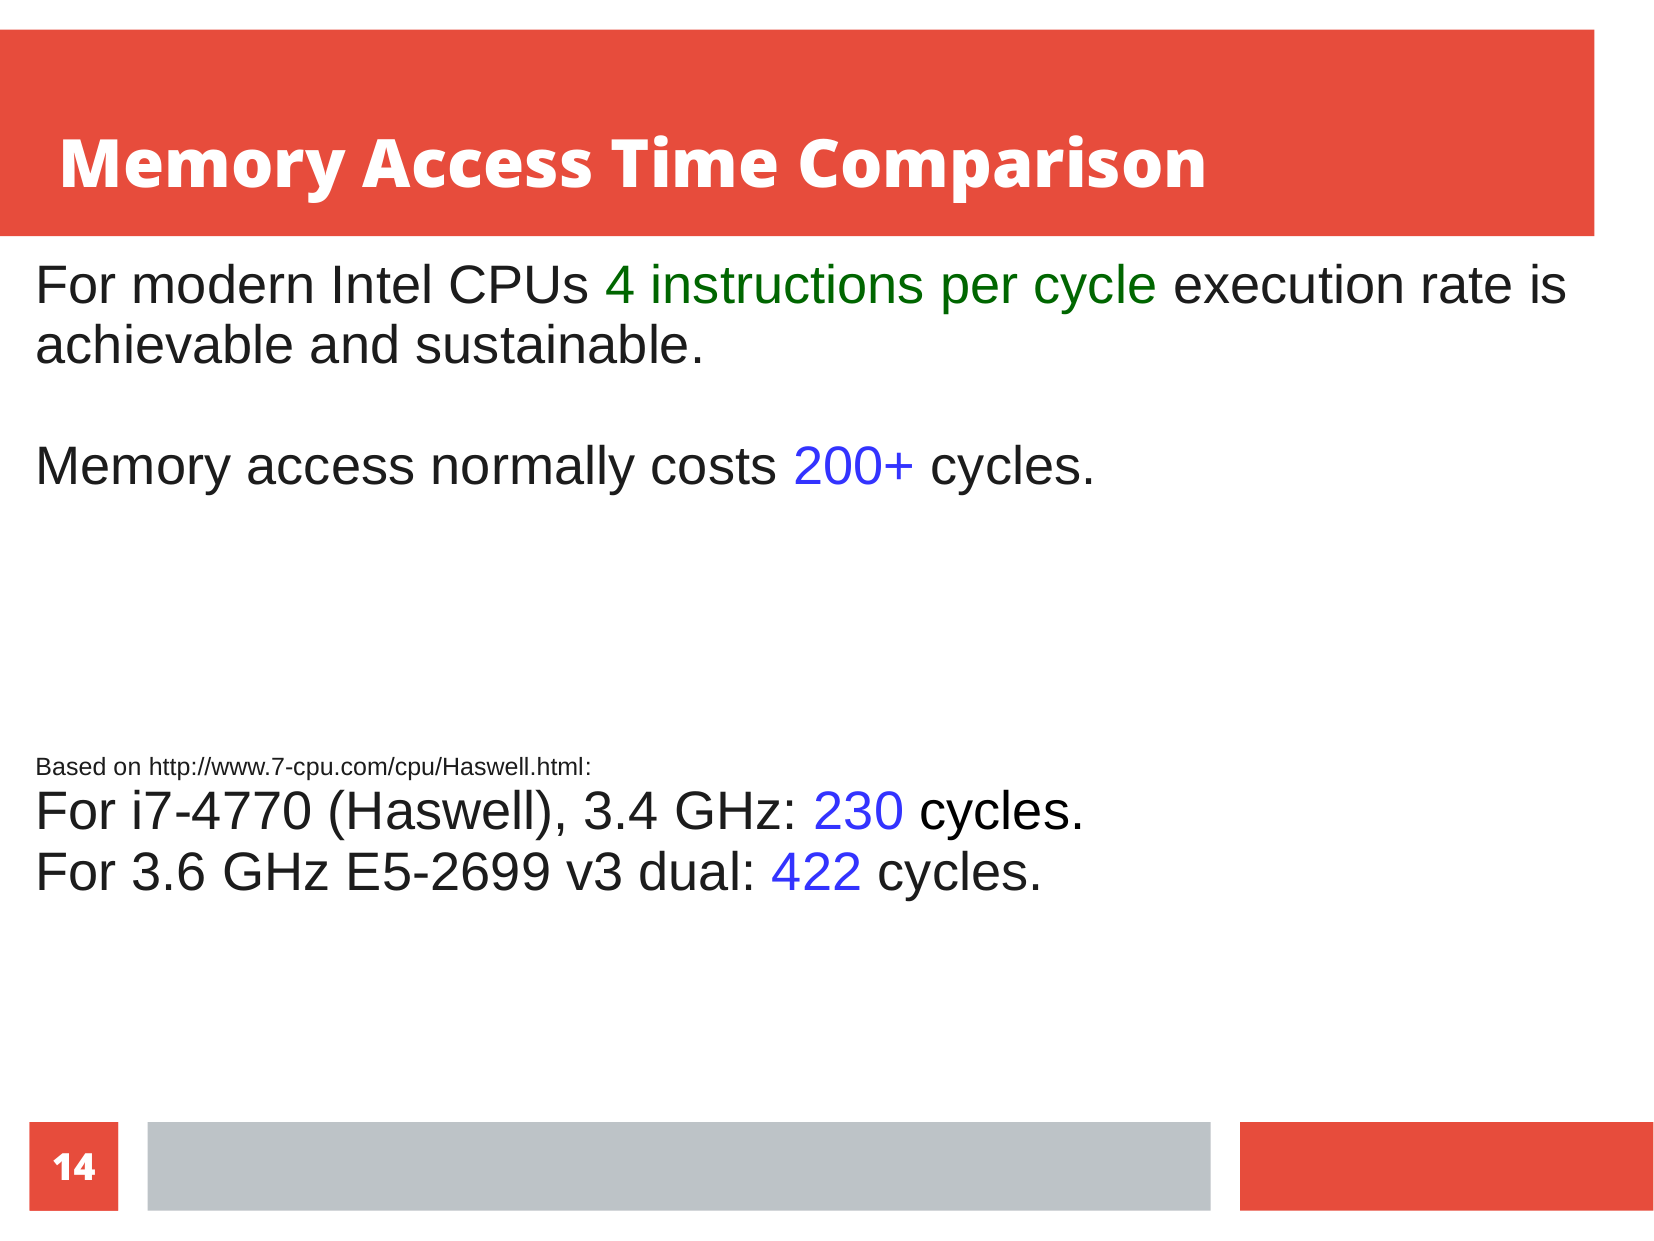

# Memory Access Time Comparison
For modern Intel CPUs 4 instructions per cycle execution rate is achievable and sustainable.
Memory access normally costs 200+ cycles.
Based on http://www.7-cpu.com/cpu/Haswell.html:
For i7-4770 (Haswell), 3.4 GHz: 230 cycles.
For 3.6 GHz E5-2699 v3 dual: 422 cycles.
14